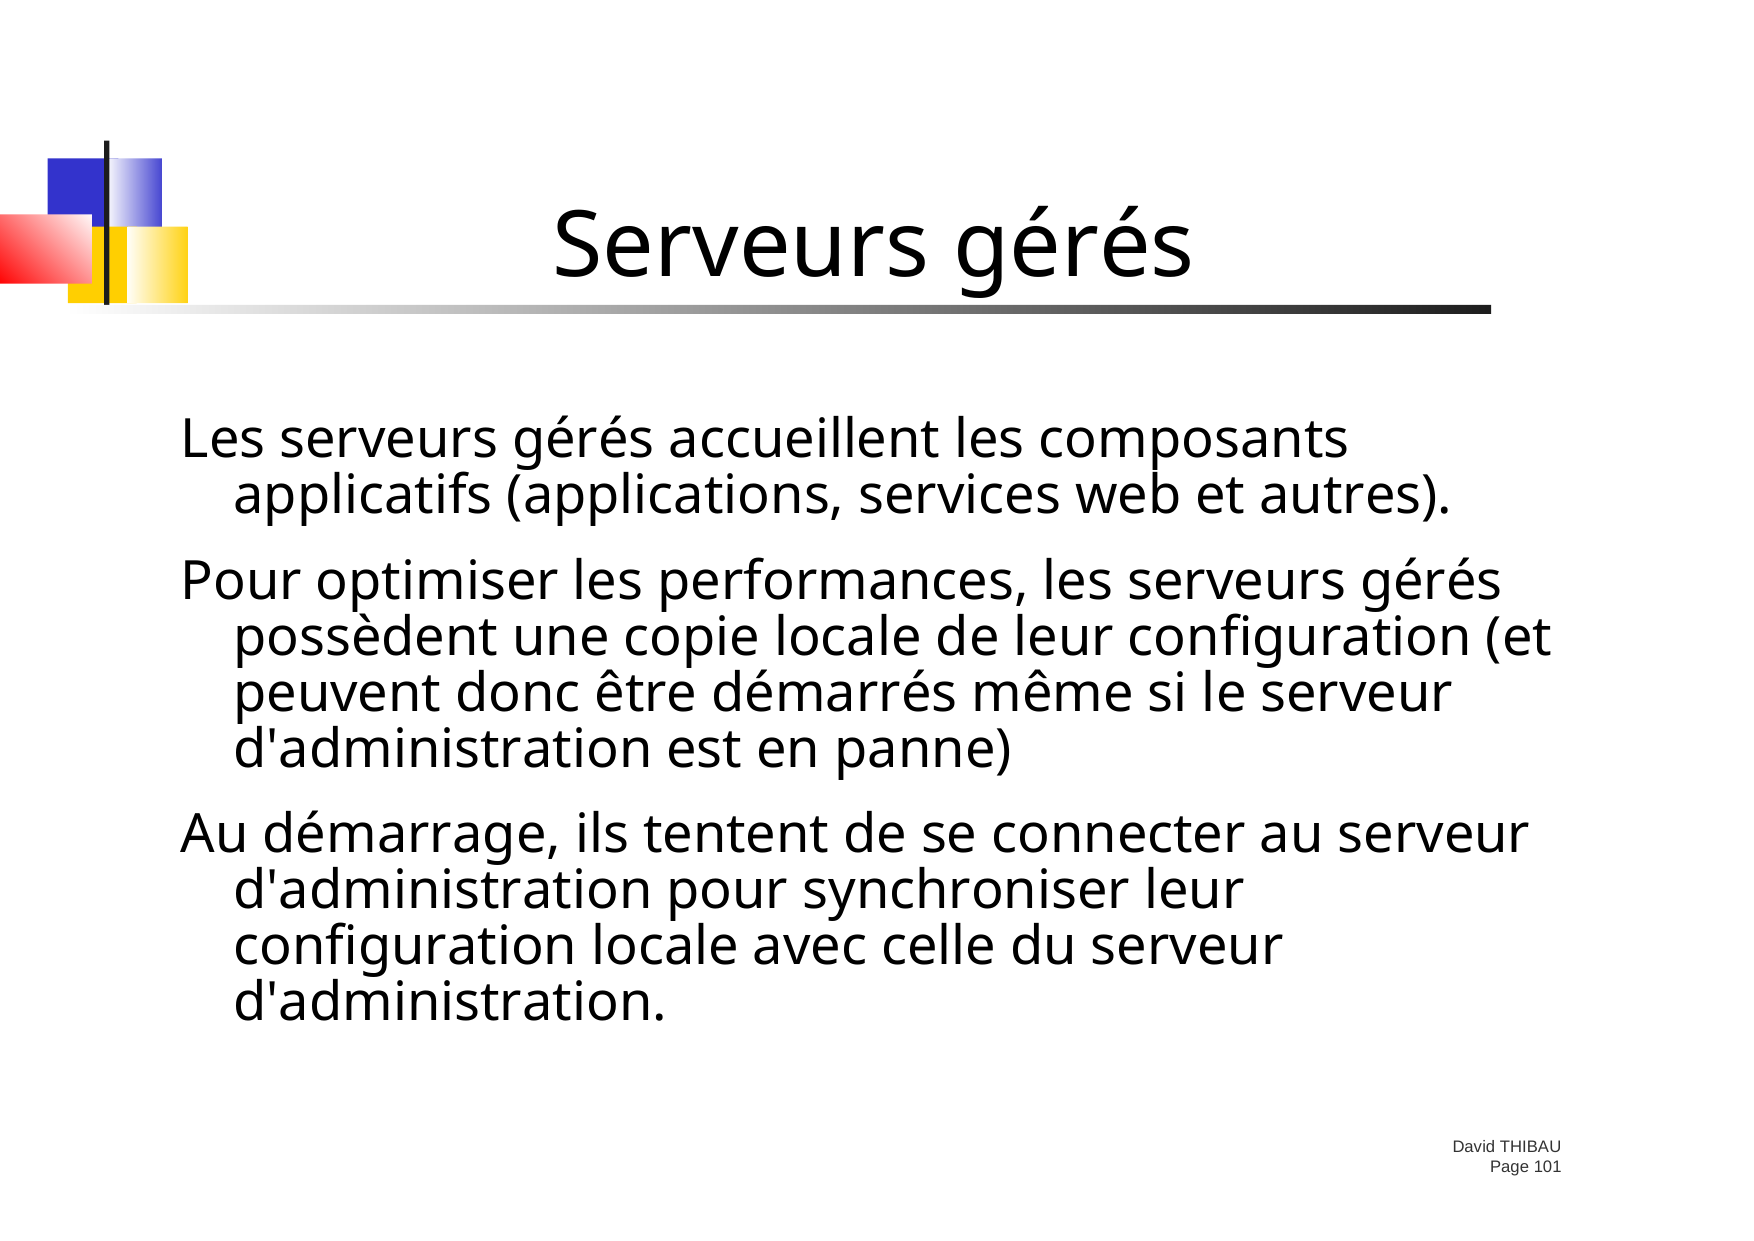

# Serveurs gérés
Les serveurs gérés accueillent les composants applicatifs (applications, services web et autres).
Pour optimiser les performances, les serveurs gérés possèdent une copie locale de leur configuration (et peuvent donc être démarrés même si le serveur d'administration est en panne)
Au démarrage, ils tentent de se connecter au serveur d'administration pour synchroniser leur configuration locale avec celle du serveur d'administration.